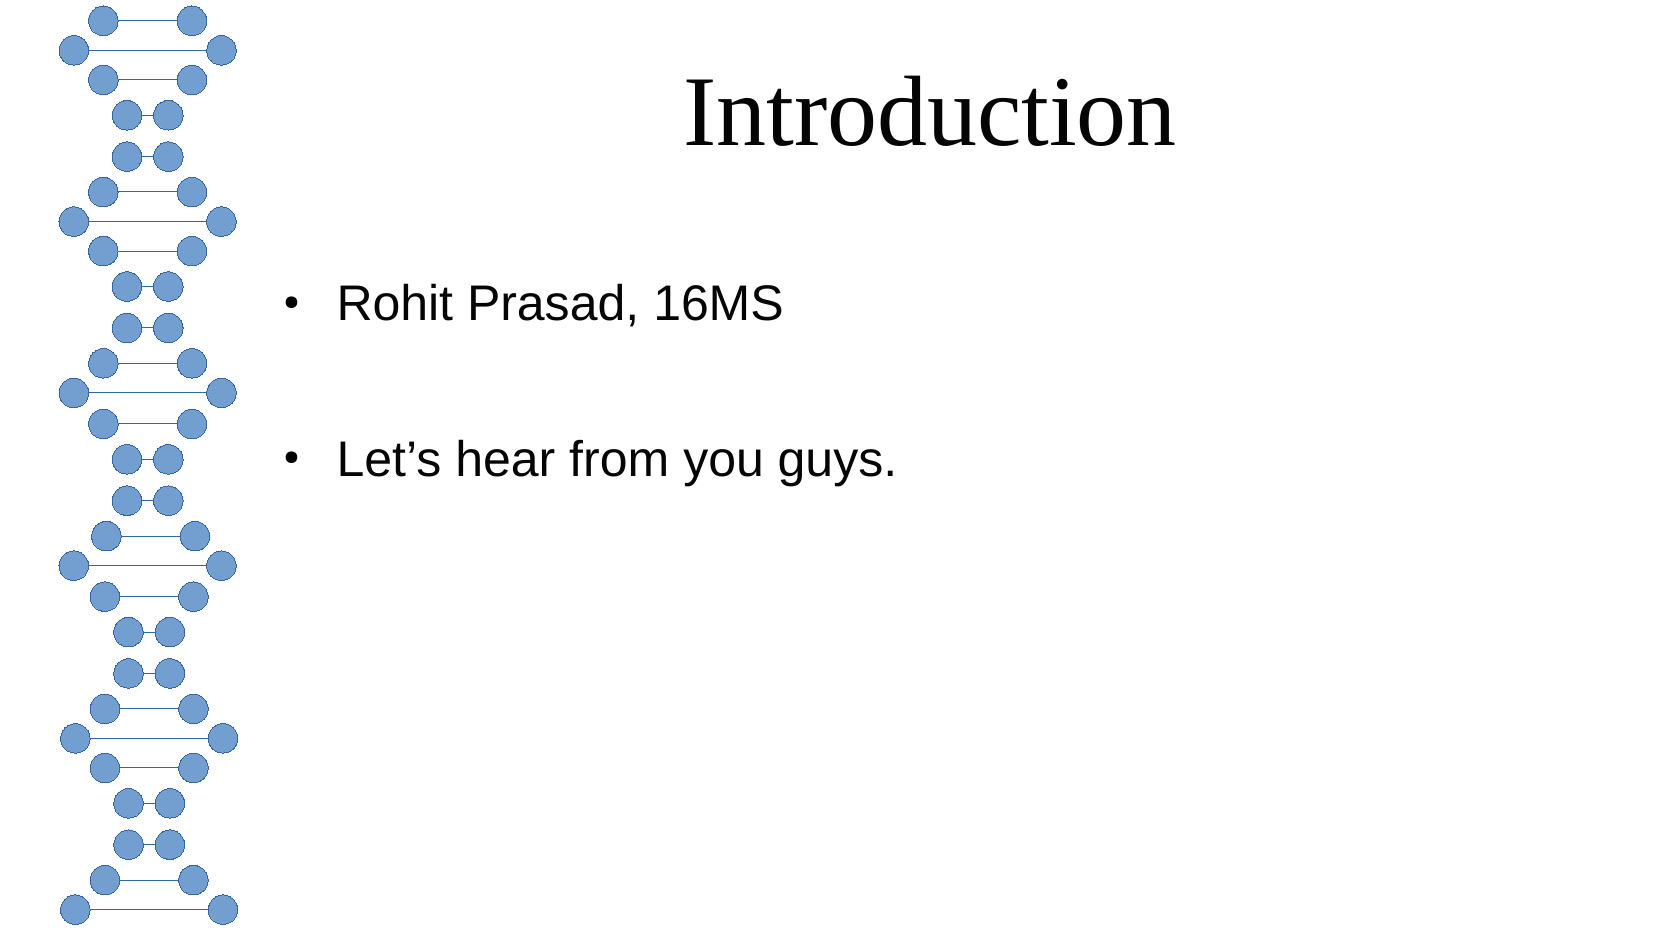

# Introduction
Rohit Prasad, 16MS
Let’s hear from you guys.